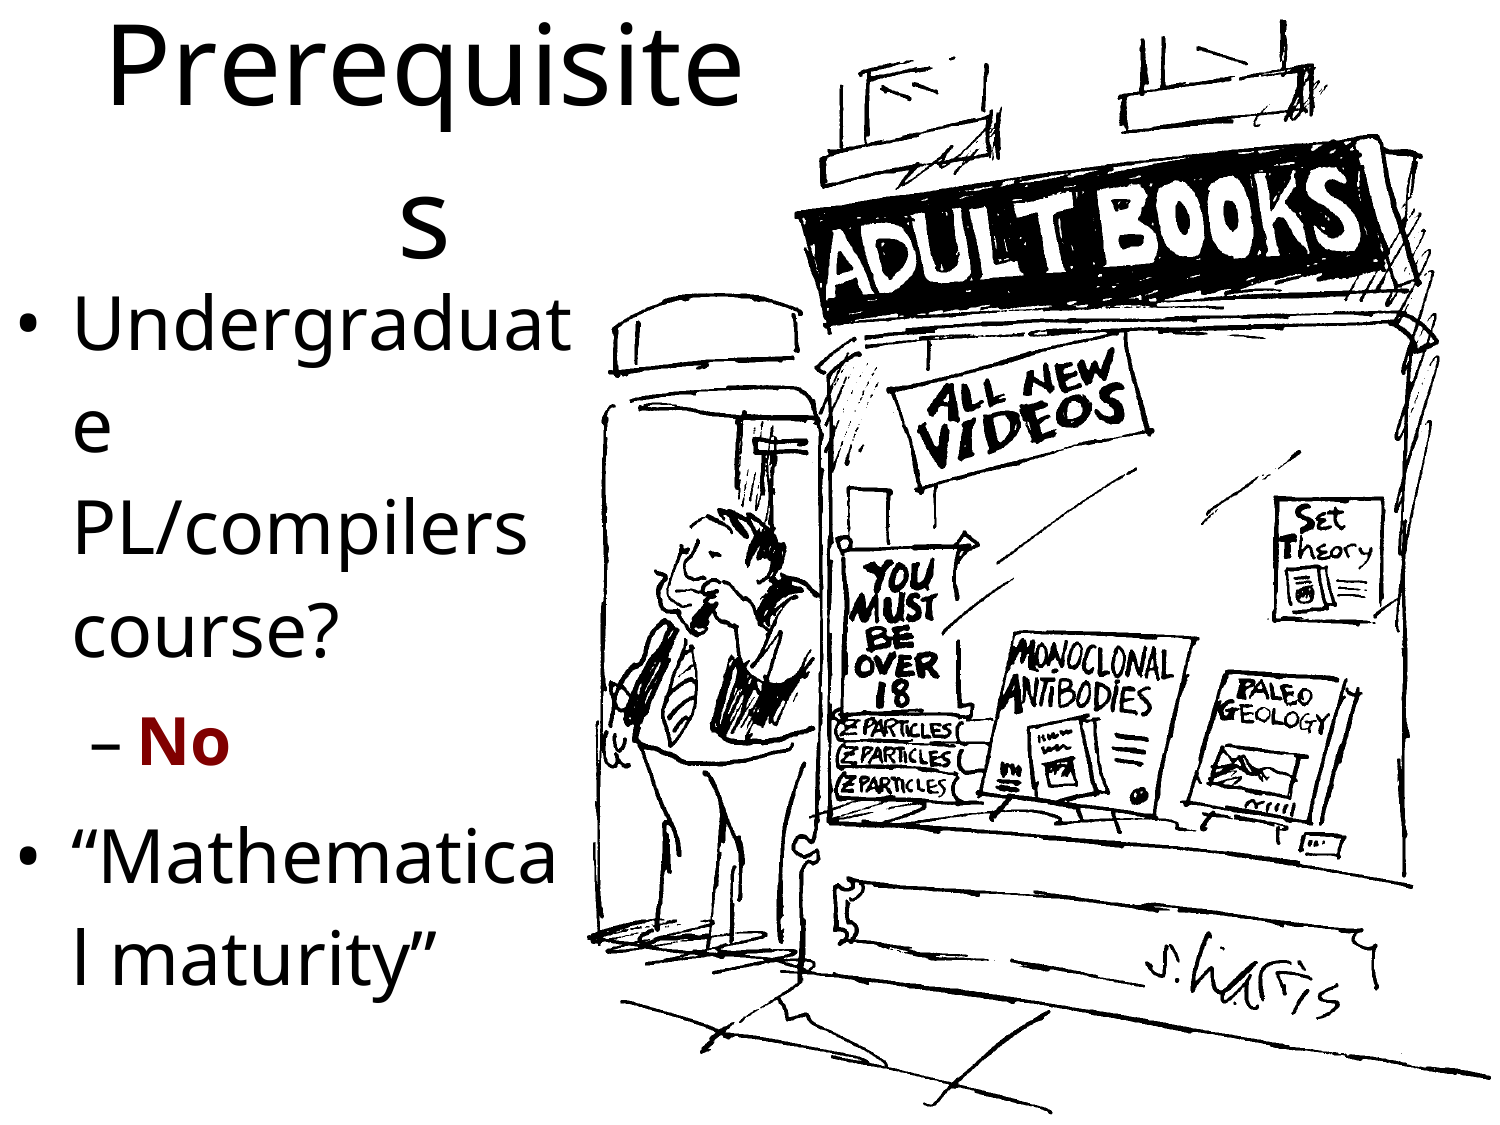

# Prerequisites
Undergraduate PL/compilers course?
No
“Mathematical maturity”